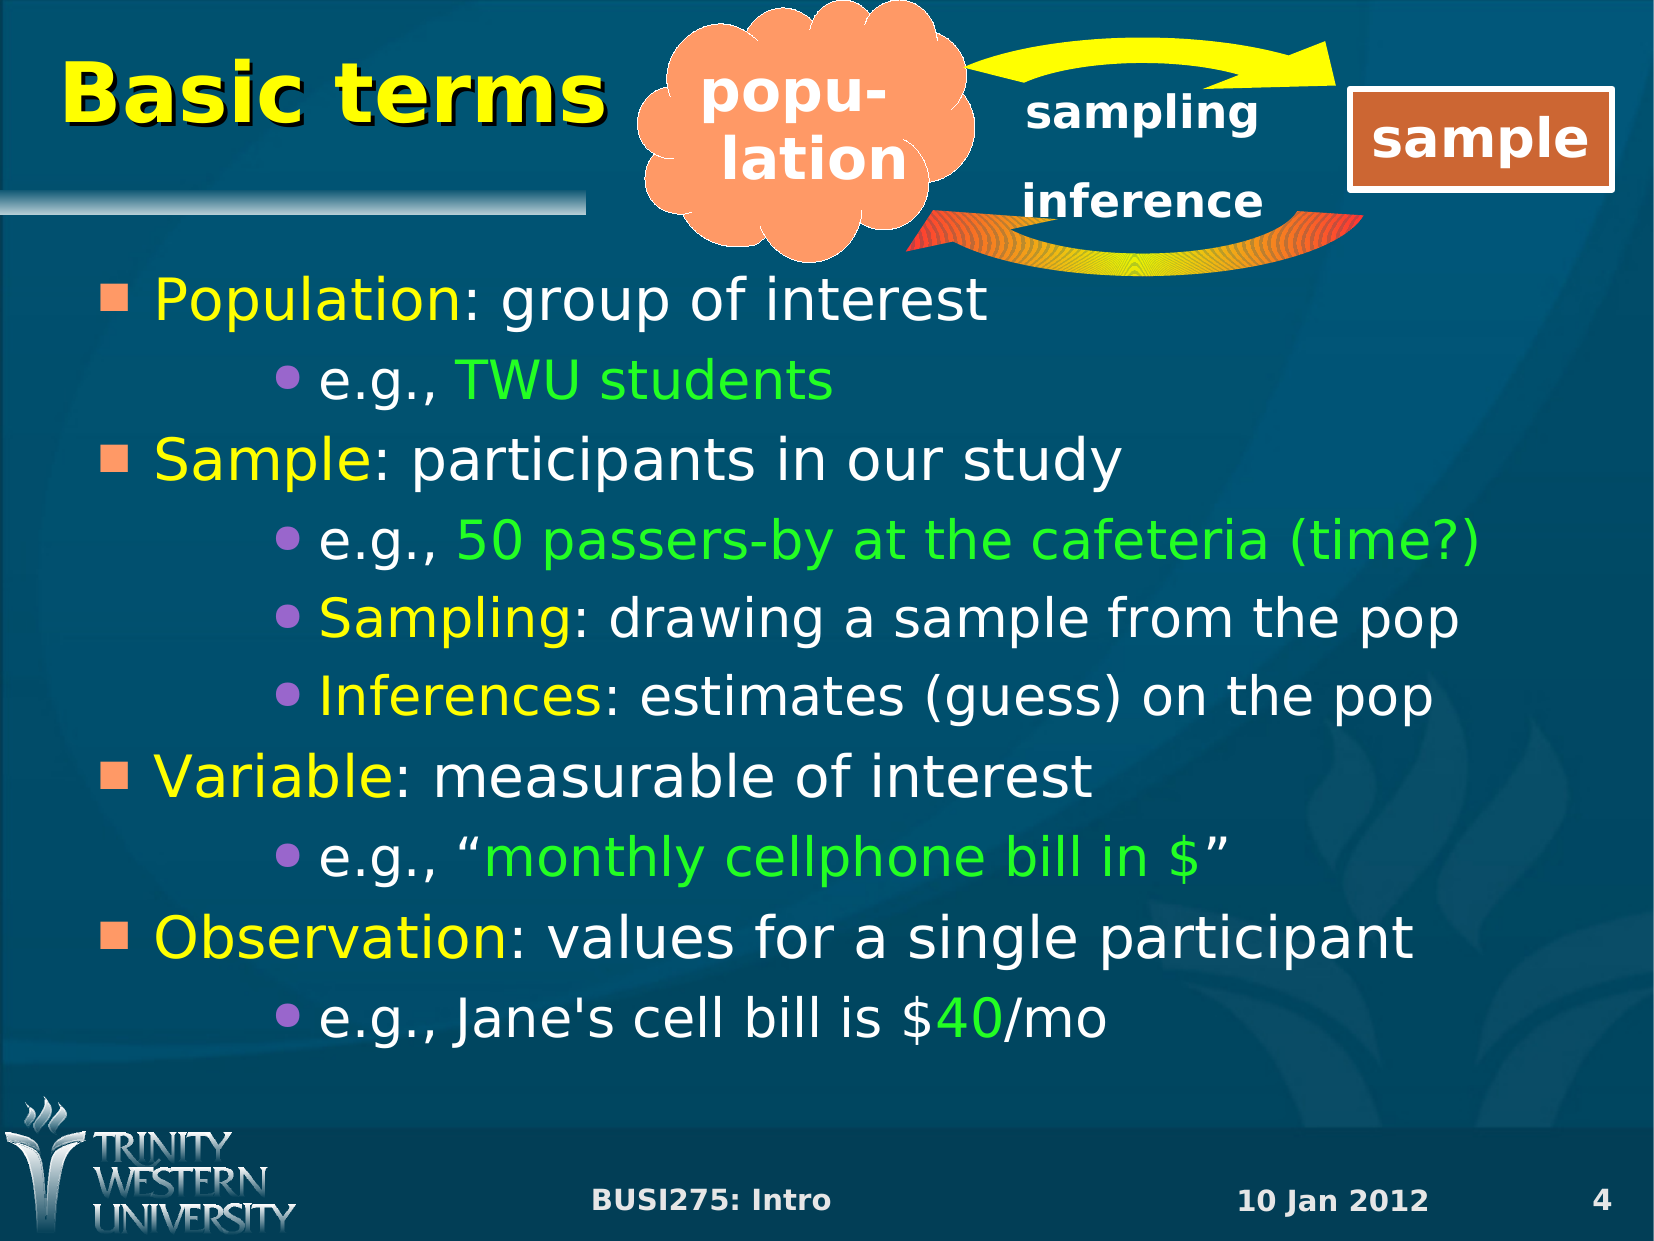

popu-
 lation
# Basic terms
sampling
sample
inference
Population: group of interest
e.g., TWU students
Sample: participants in our study
e.g., 50 passers-by at the cafeteria (time?)
Sampling: drawing a sample from the pop
Inferences: estimates (guess) on the pop
Variable: measurable of interest
e.g., “monthly cellphone bill in $”
Observation: values for a single participant
e.g., Jane's cell bill is $40/mo
BUSI275: Intro
10 Jan 2012
4